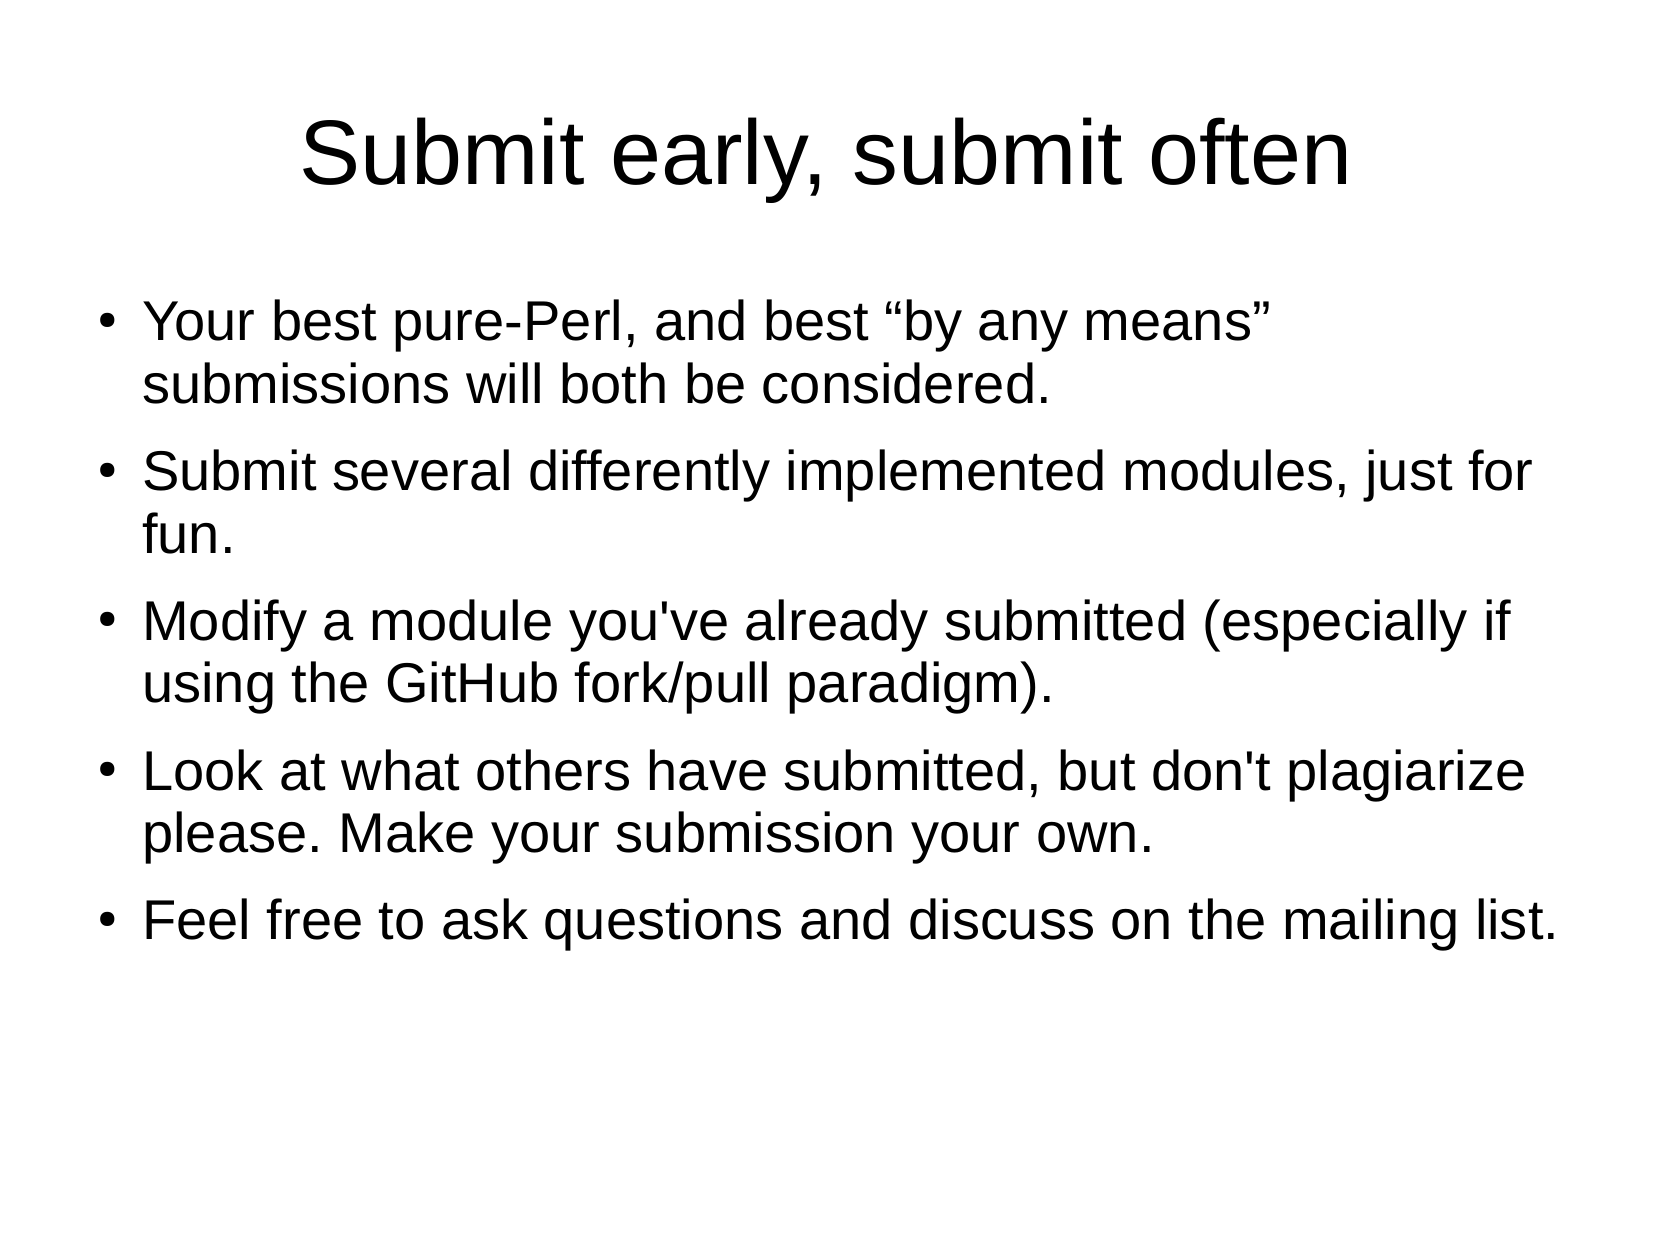

# Submit early, submit often
Your best pure-Perl, and best “by any means” submissions will both be considered.
Submit several differently implemented modules, just for fun.
Modify a module you've already submitted (especially if using the GitHub fork/pull paradigm).
Look at what others have submitted, but don't plagiarize please. Make your submission your own.
Feel free to ask questions and discuss on the mailing list.